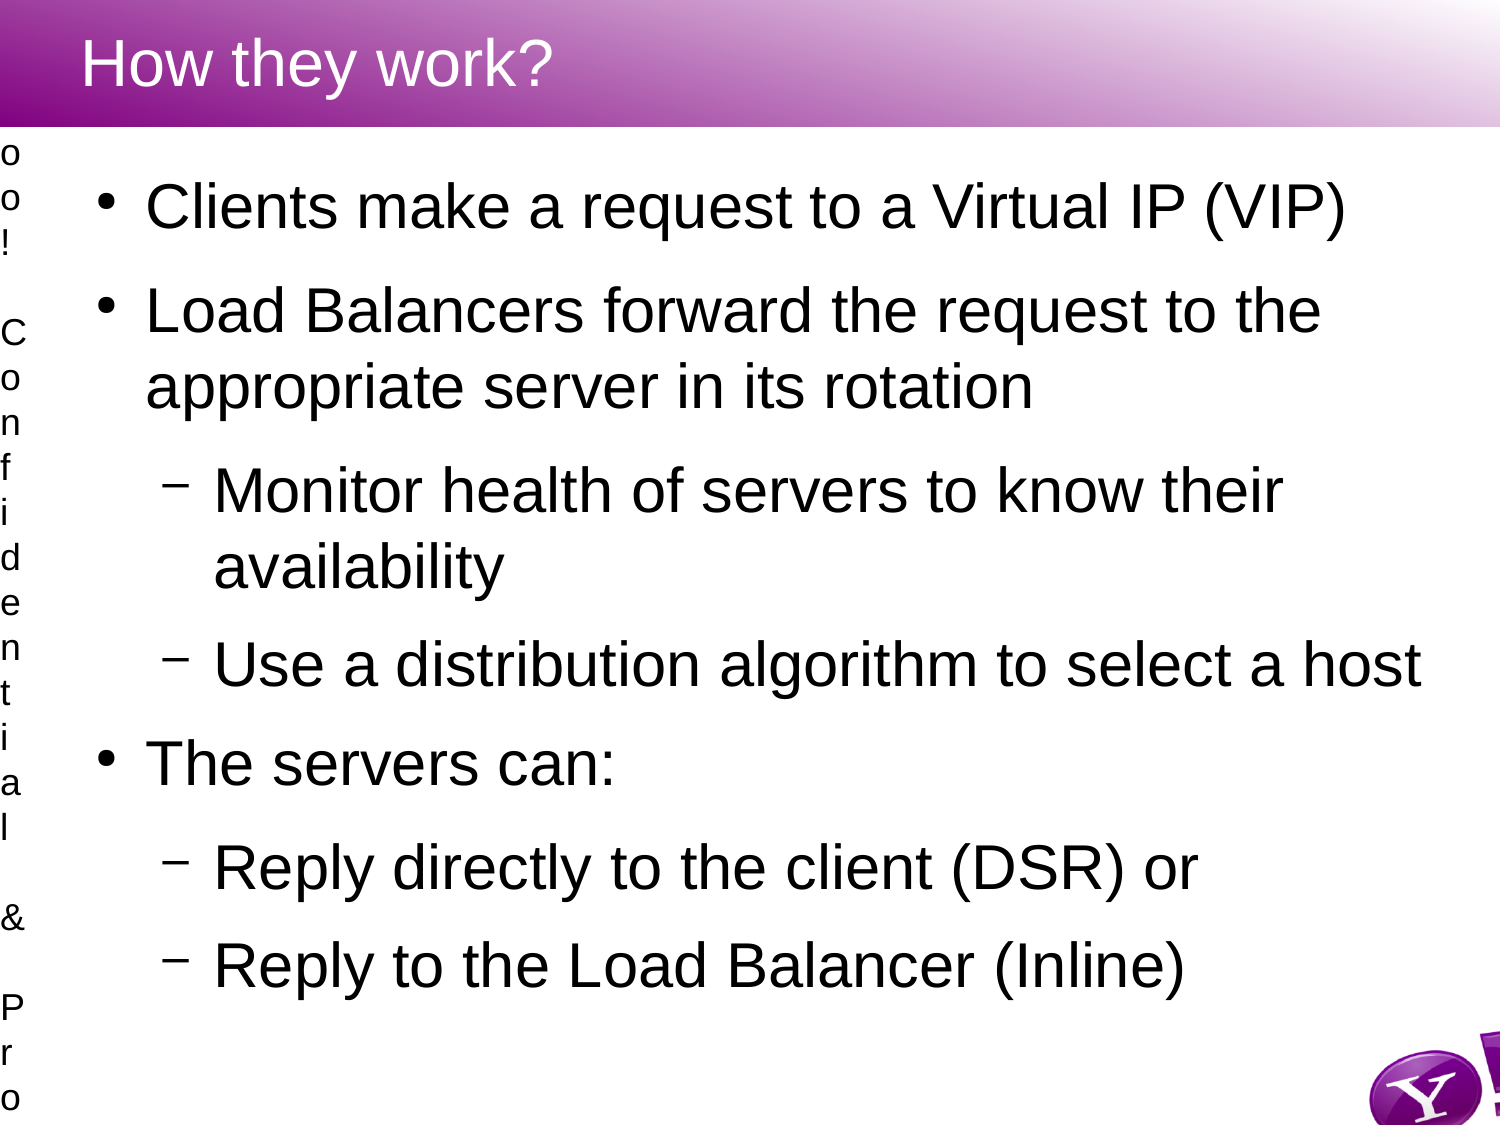

How they work?
3
#
Clients make a request to a Virtual IP (VIP)
Load Balancers forward the request to the appropriate server in its rotation
Monitor health of servers to know their availability
Use a distribution algorithm to select a host
The servers can:
Reply directly to the client (DSR) or
Reply to the Load Balancer (Inline)